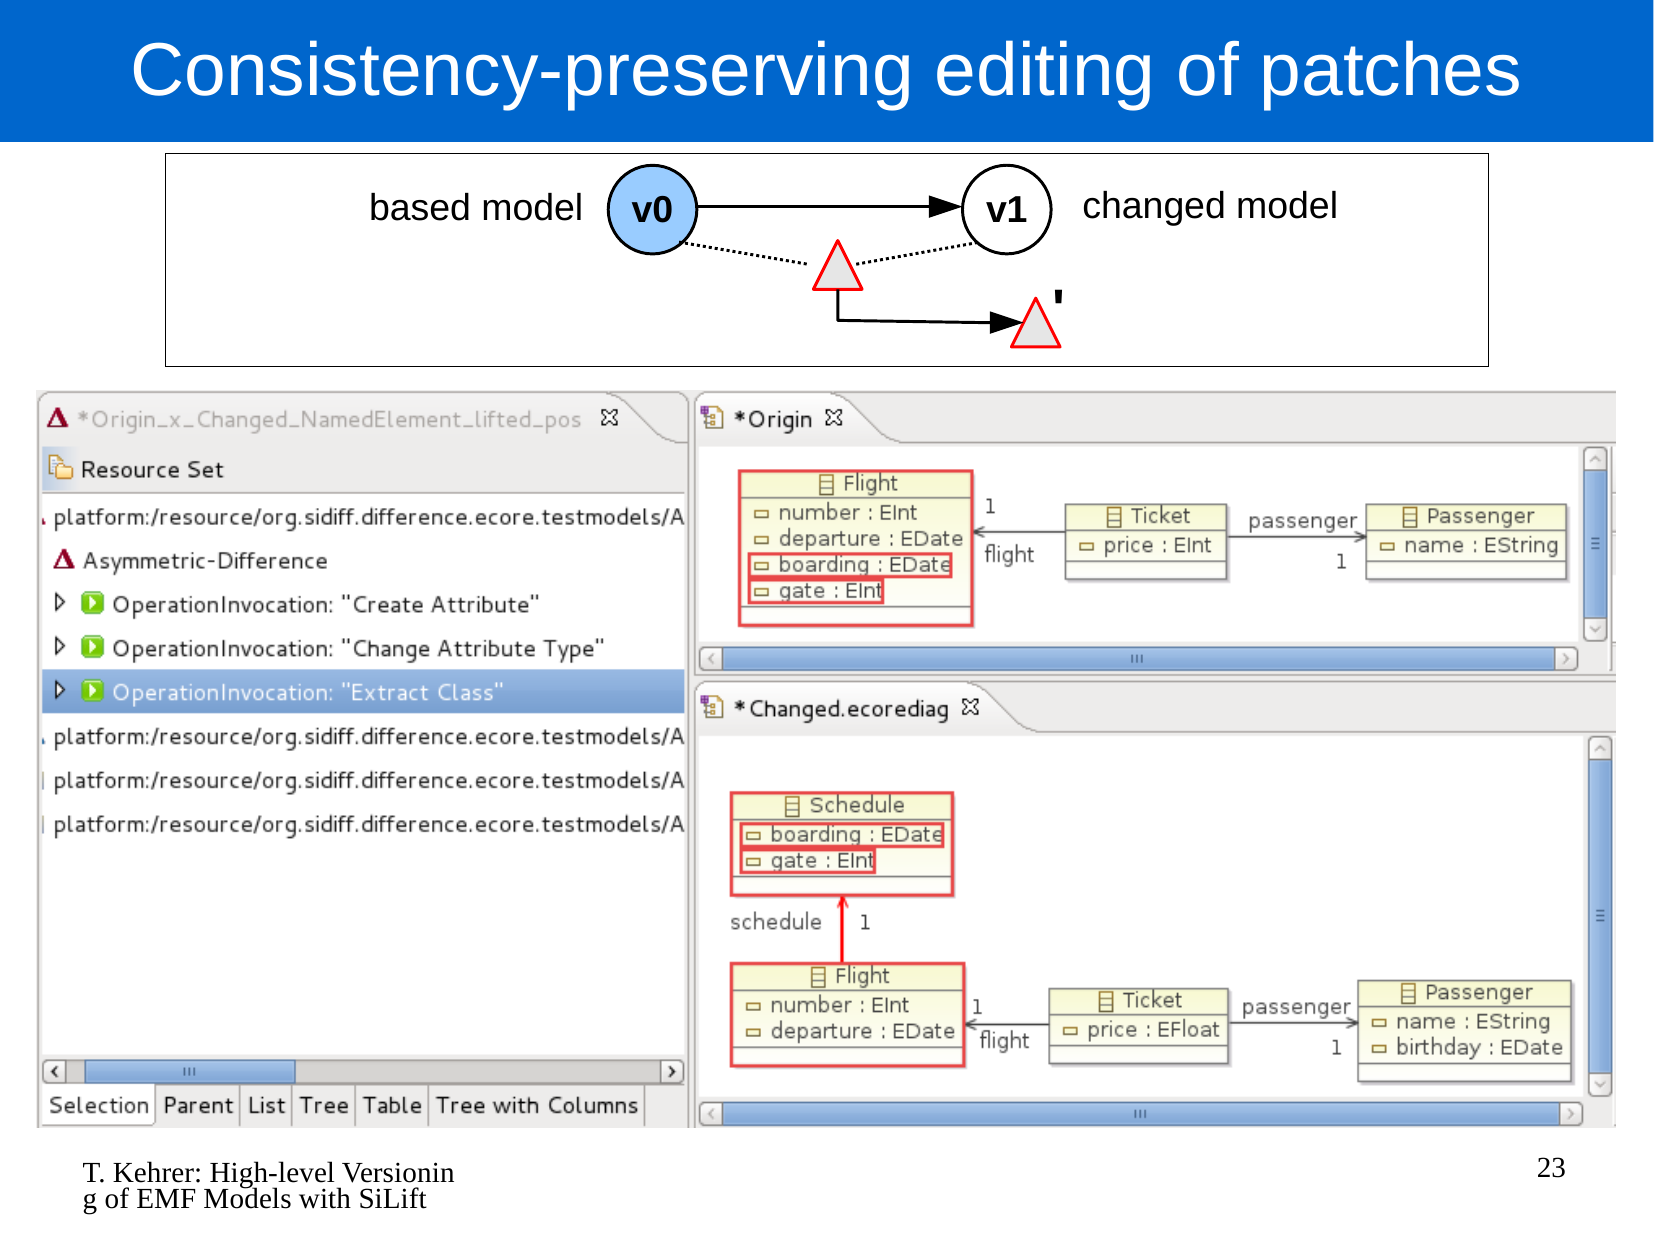

# Consistency-preserving editing of patches
v1
v0
changed model
based model
'
23
T. Kehrer: High-level Versioning of EMF Models with SiLift